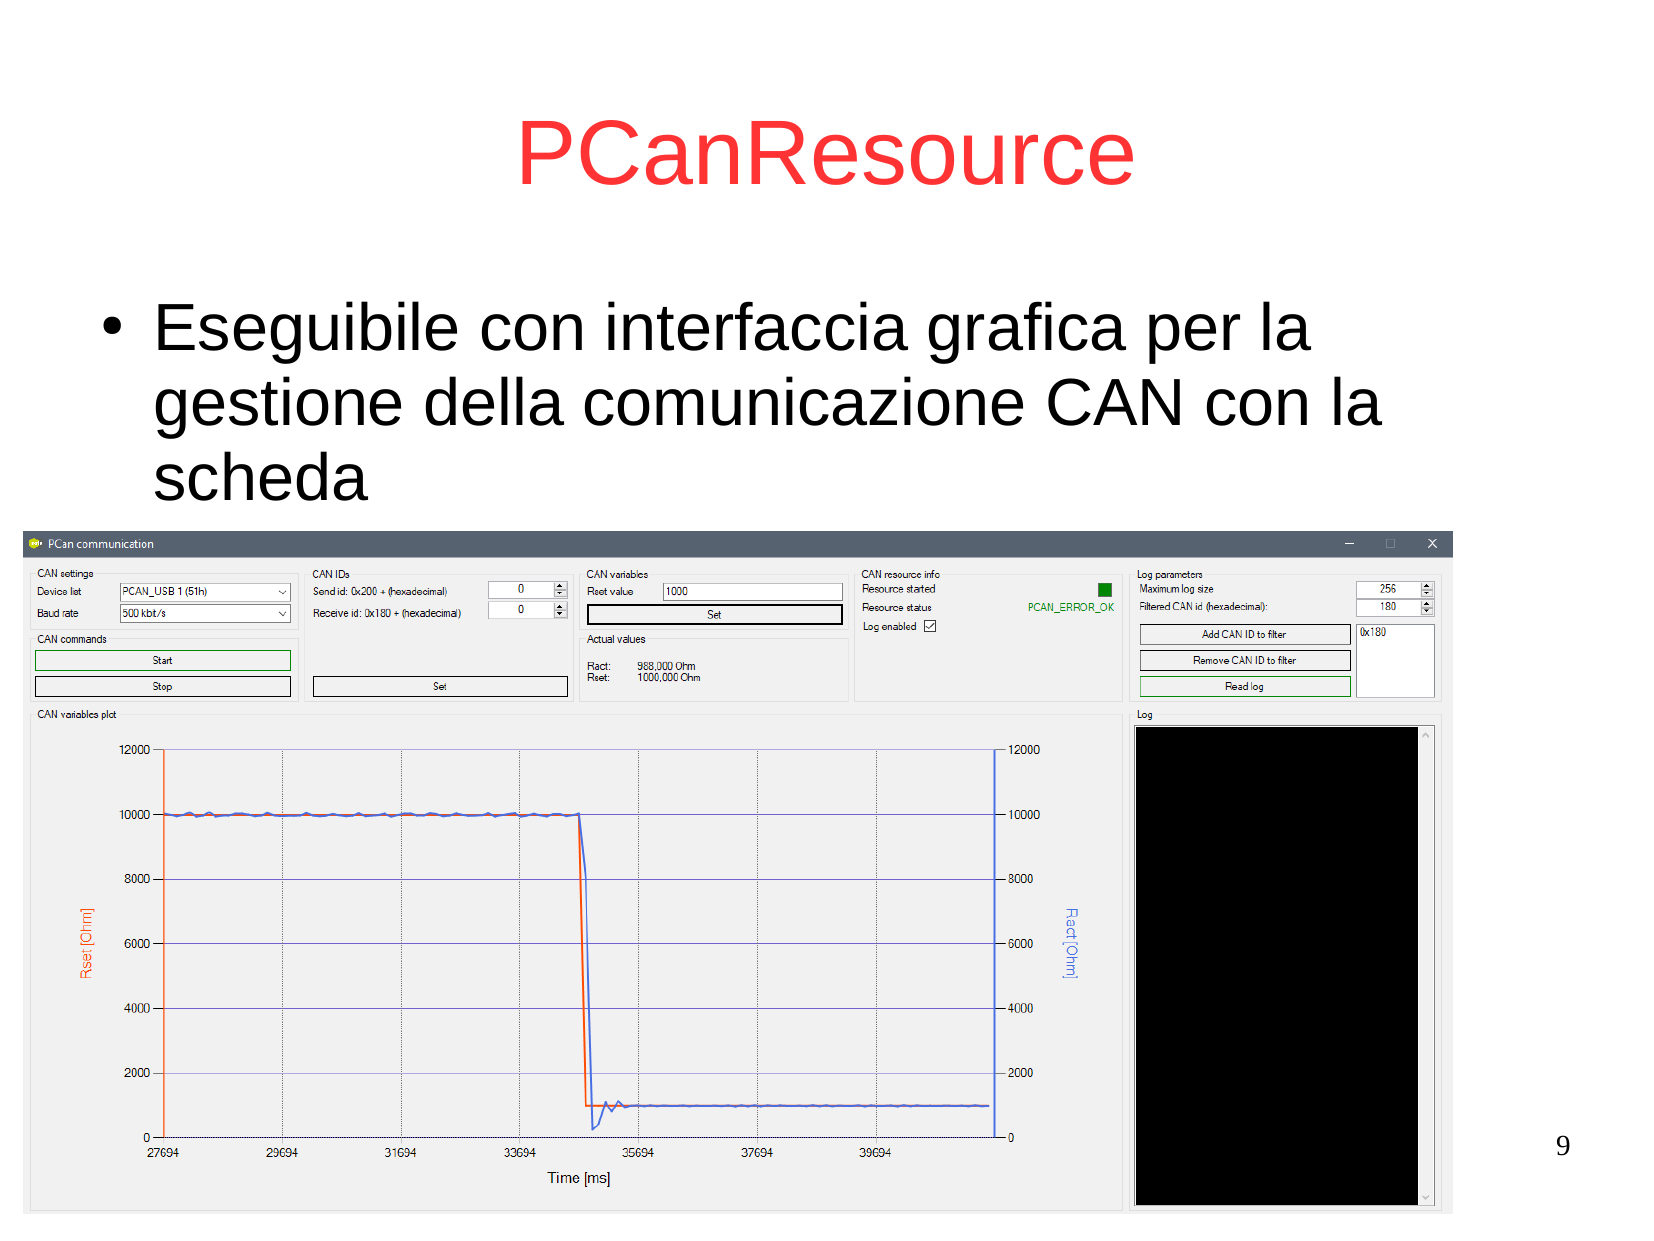

# PCanResource
Eseguibile con interfaccia grafica per la gestione della comunicazione CAN con la scheda
9